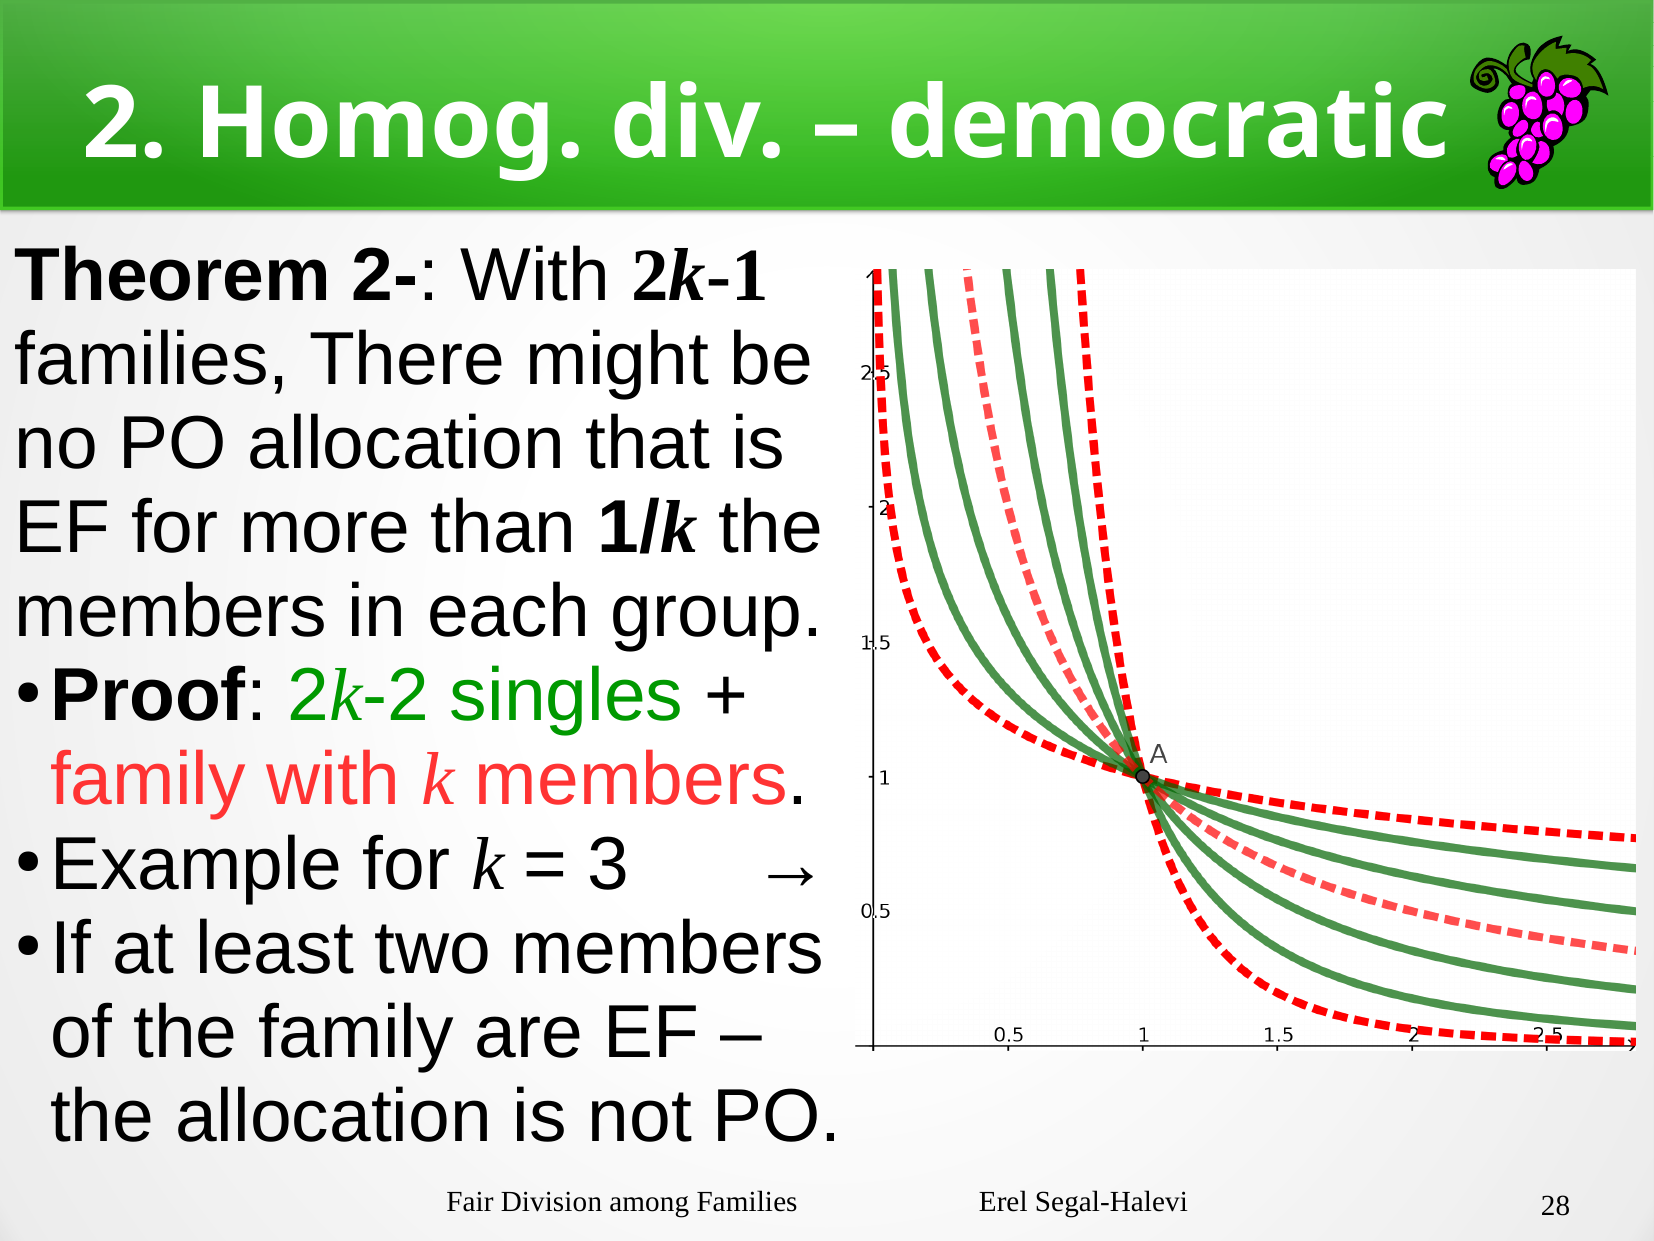

# 2. Homog. div. – democratic
Theorem 2-: With 2k-1 families, There might be no PO allocation that is EF for more than 1/k the members in each group.
Proof: 2k-2 singles + family with k members.
Example for k = 3 →
If at least two members of the family are EF – the allocation is not PO.
Fair Division among Families Erel Segal-Halevi
28